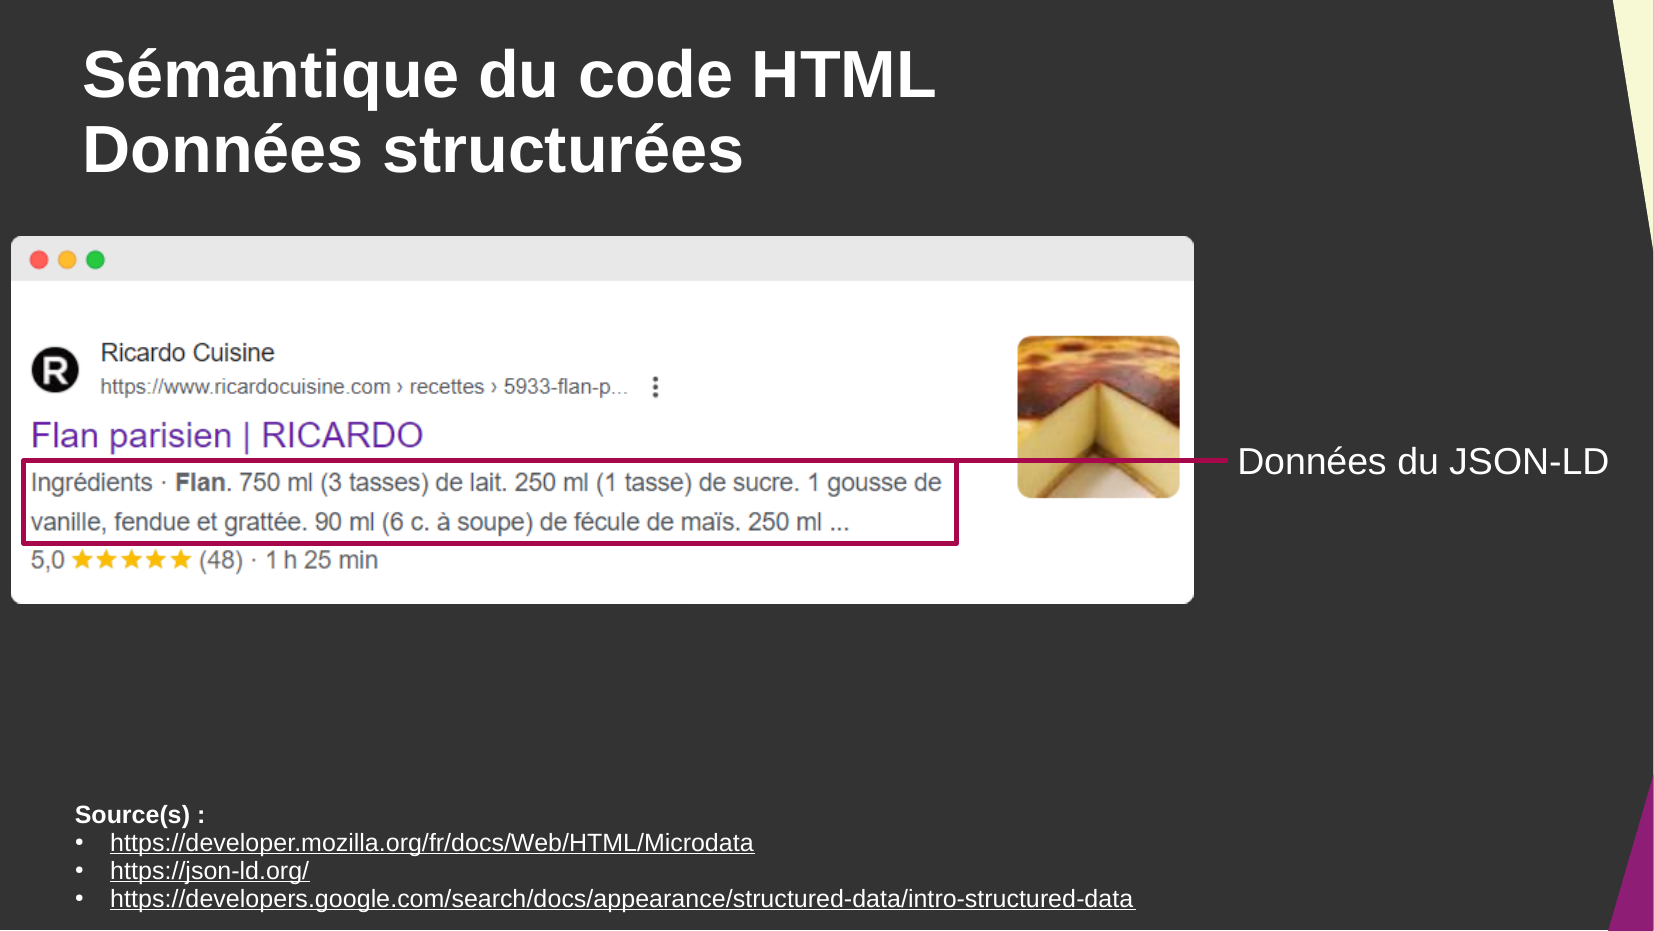

# Sémantique du code HTML Données structurées
Données du JSON-LD
Source(s) :
https://developer.mozilla.org/fr/docs/Web/HTML/Microdata
https://json-ld.org/
https://developers.google.com/search/docs/appearance/structured-data/intro-structured-data